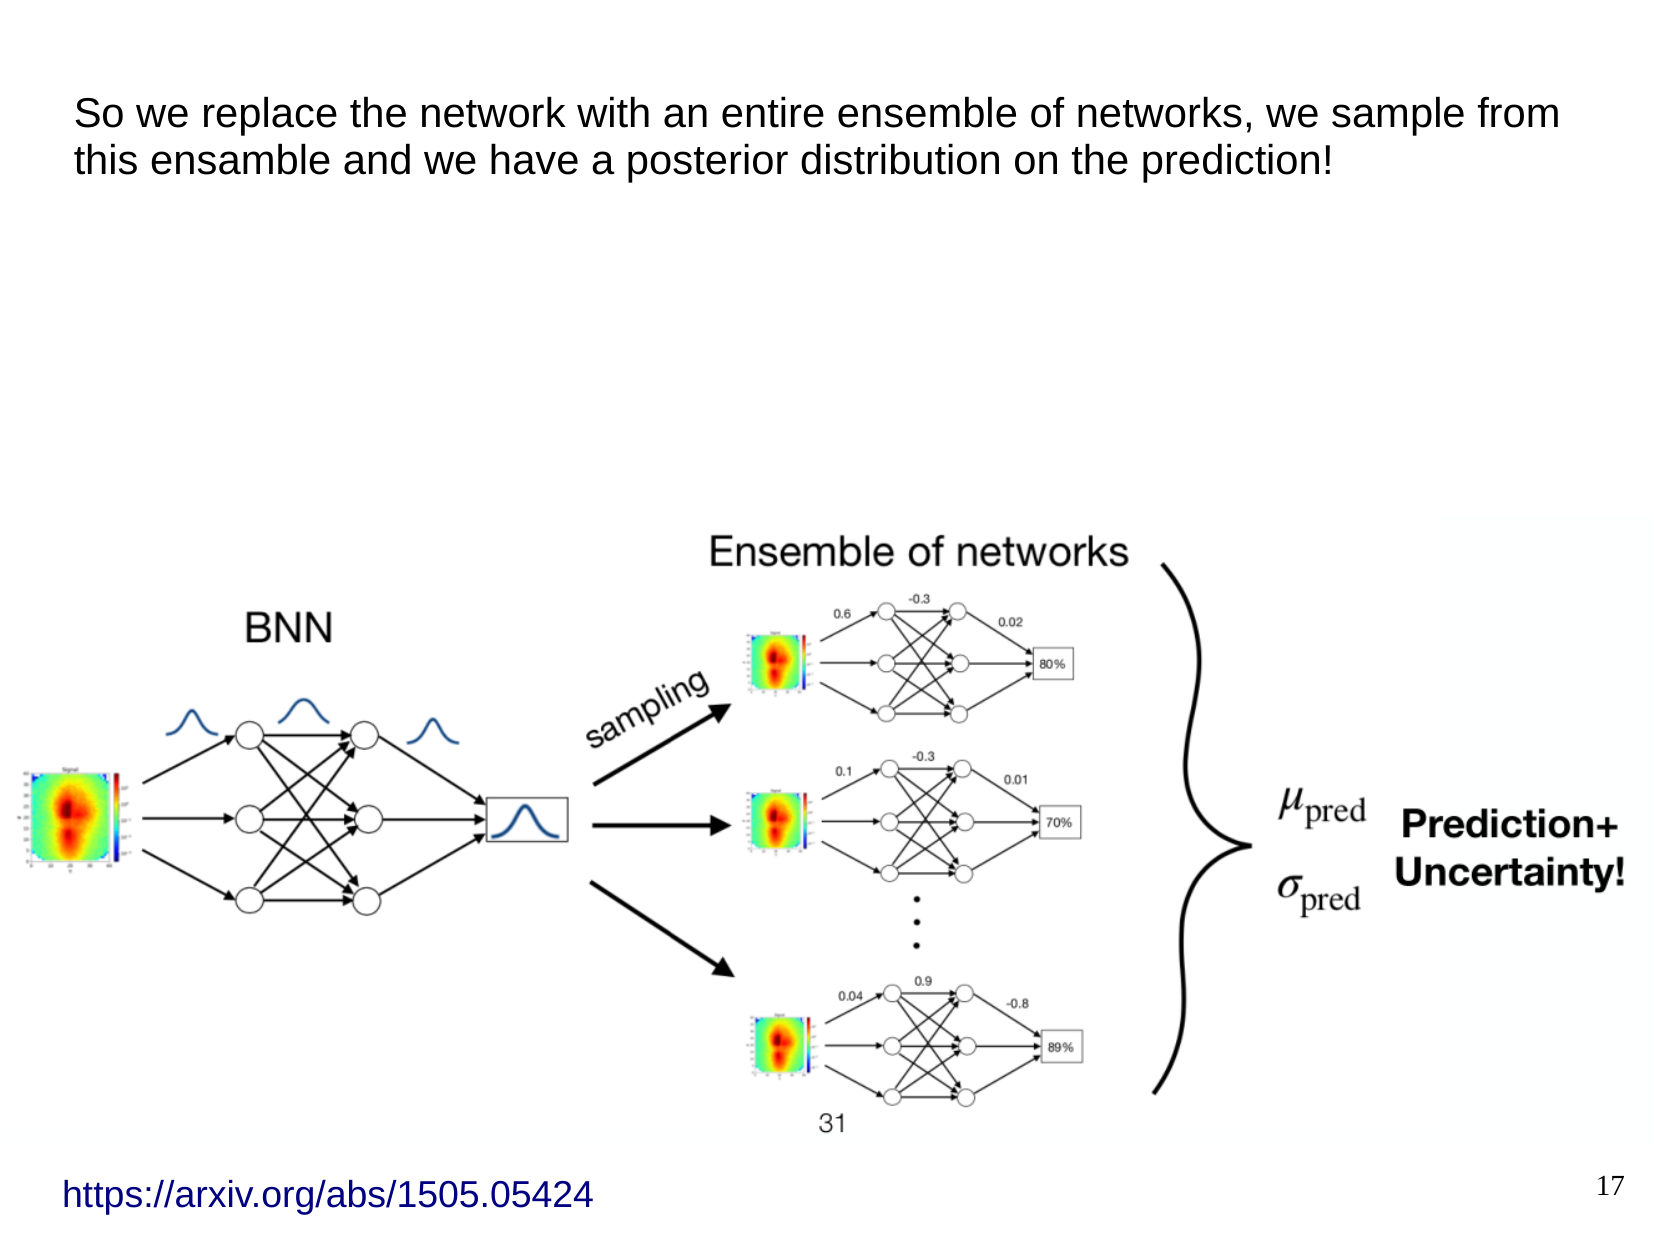

So we replace the network with an entire ensemble of networks, we sample from
this ensamble and we have a posterior distribution on the prediction!
https://arxiv.org/abs/1505.05424
17